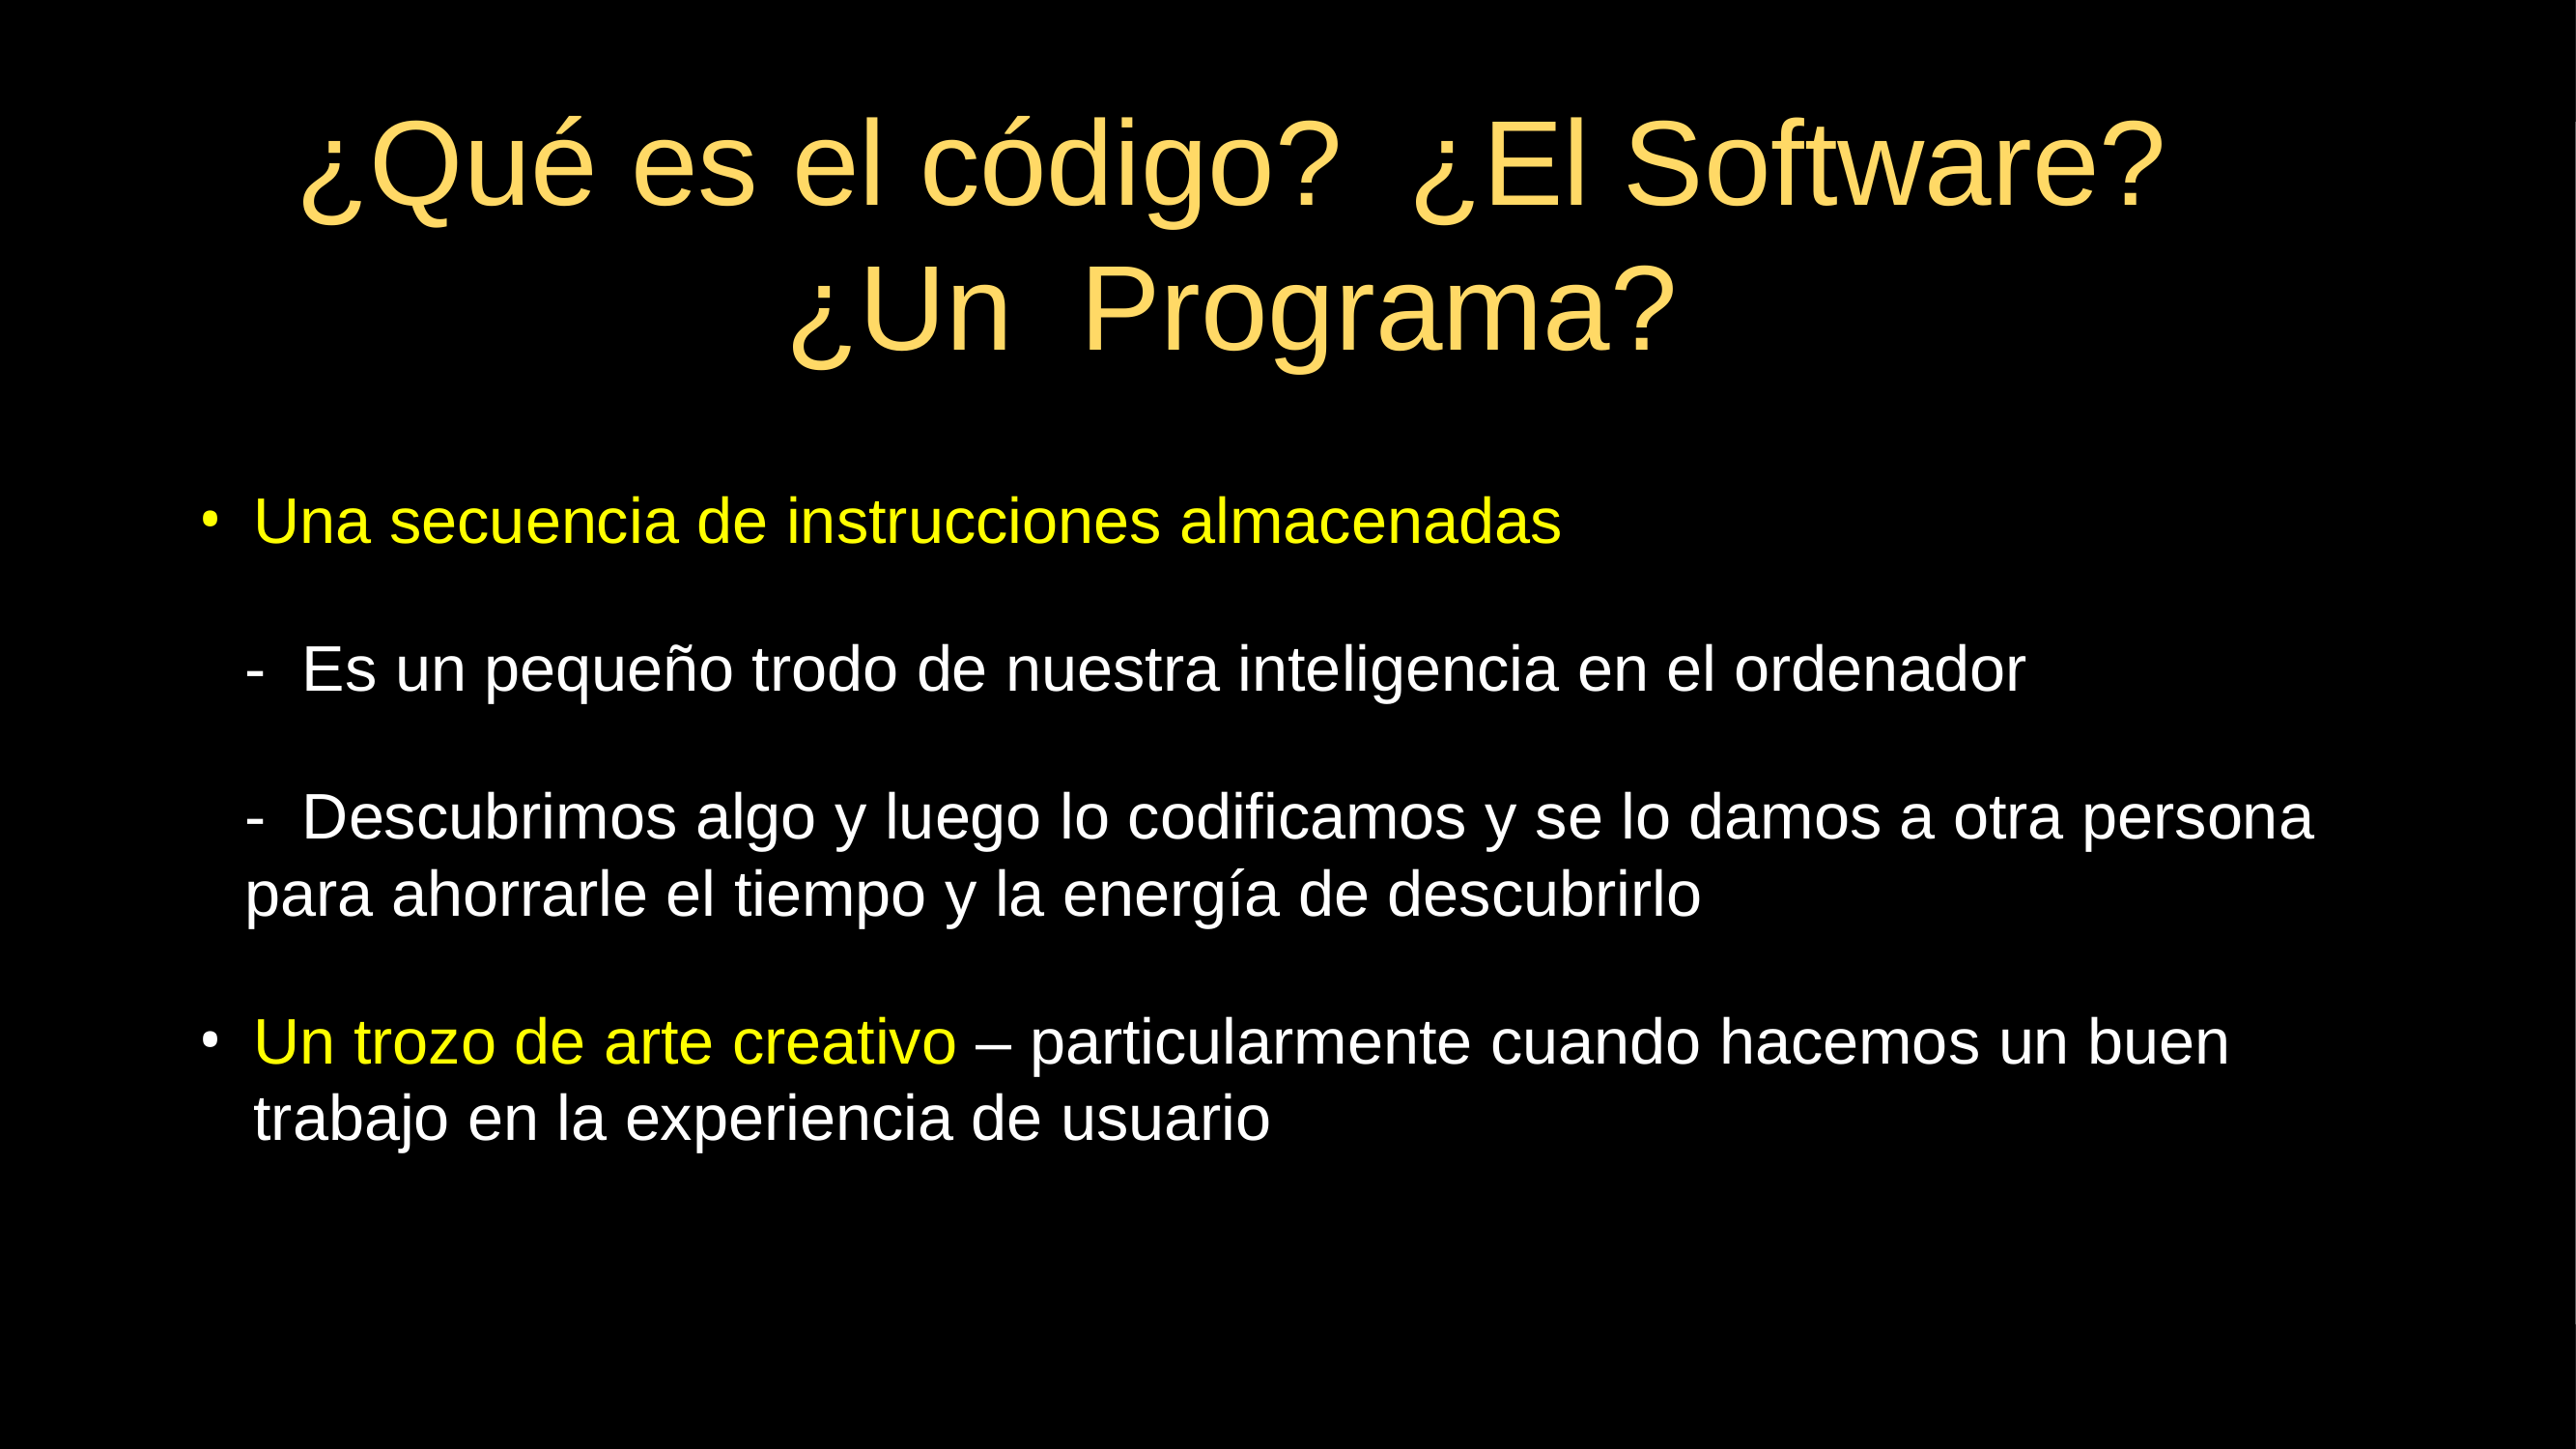

# ¿Qué es el código? ¿El Software? ¿Un Programa?
Una secuencia de instrucciones almacenadas
- Es un pequeño trodo de nuestra inteligencia en el ordenador
- Descubrimos algo y luego lo codificamos y se lo damos a otra persona para ahorrarle el tiempo y la energía de descubrirlo
Un trozo de arte creativo – particularmente cuando hacemos un buen trabajo en la experiencia de usuario